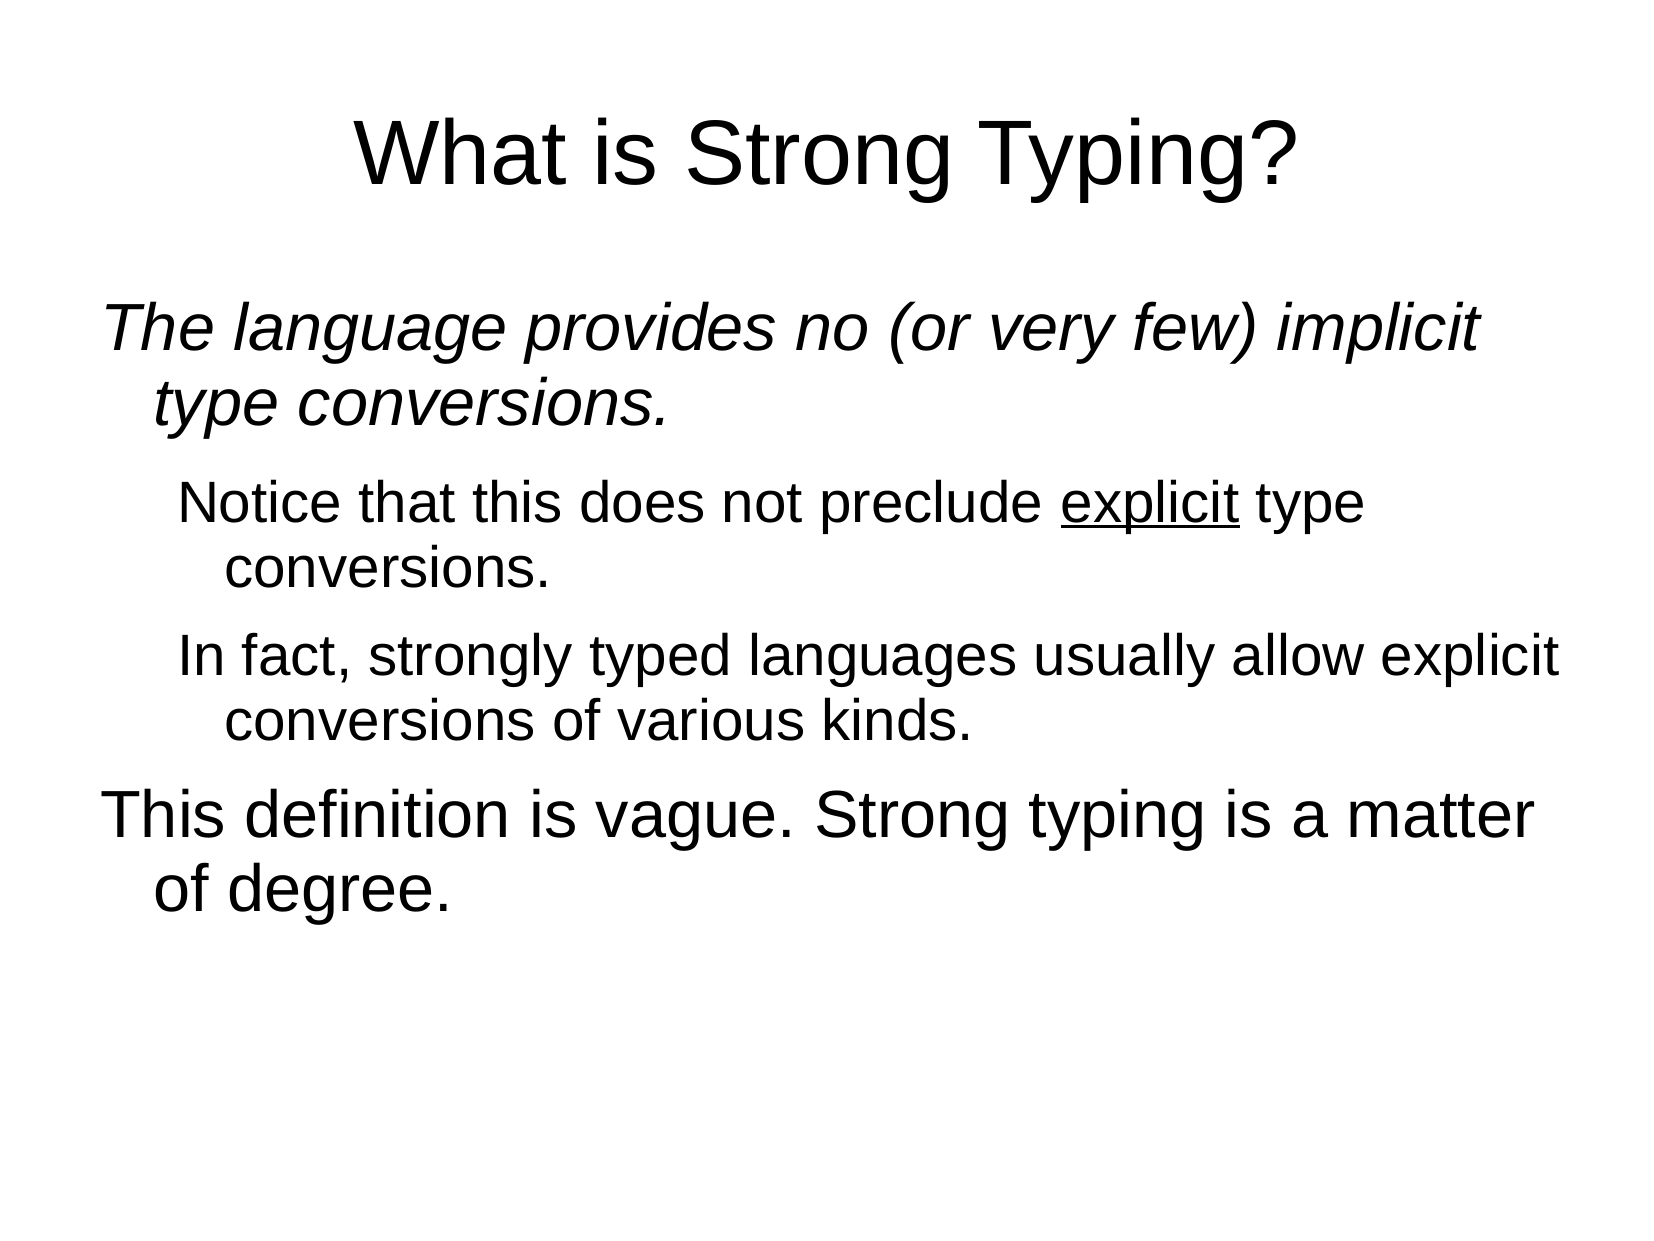

# What is Strong Typing?
The language provides no (or very few) implicit type conversions.
Notice that this does not preclude explicit type conversions.
In fact, strongly typed languages usually allow explicit conversions of various kinds.
This definition is vague. Strong typing is a matter of degree.